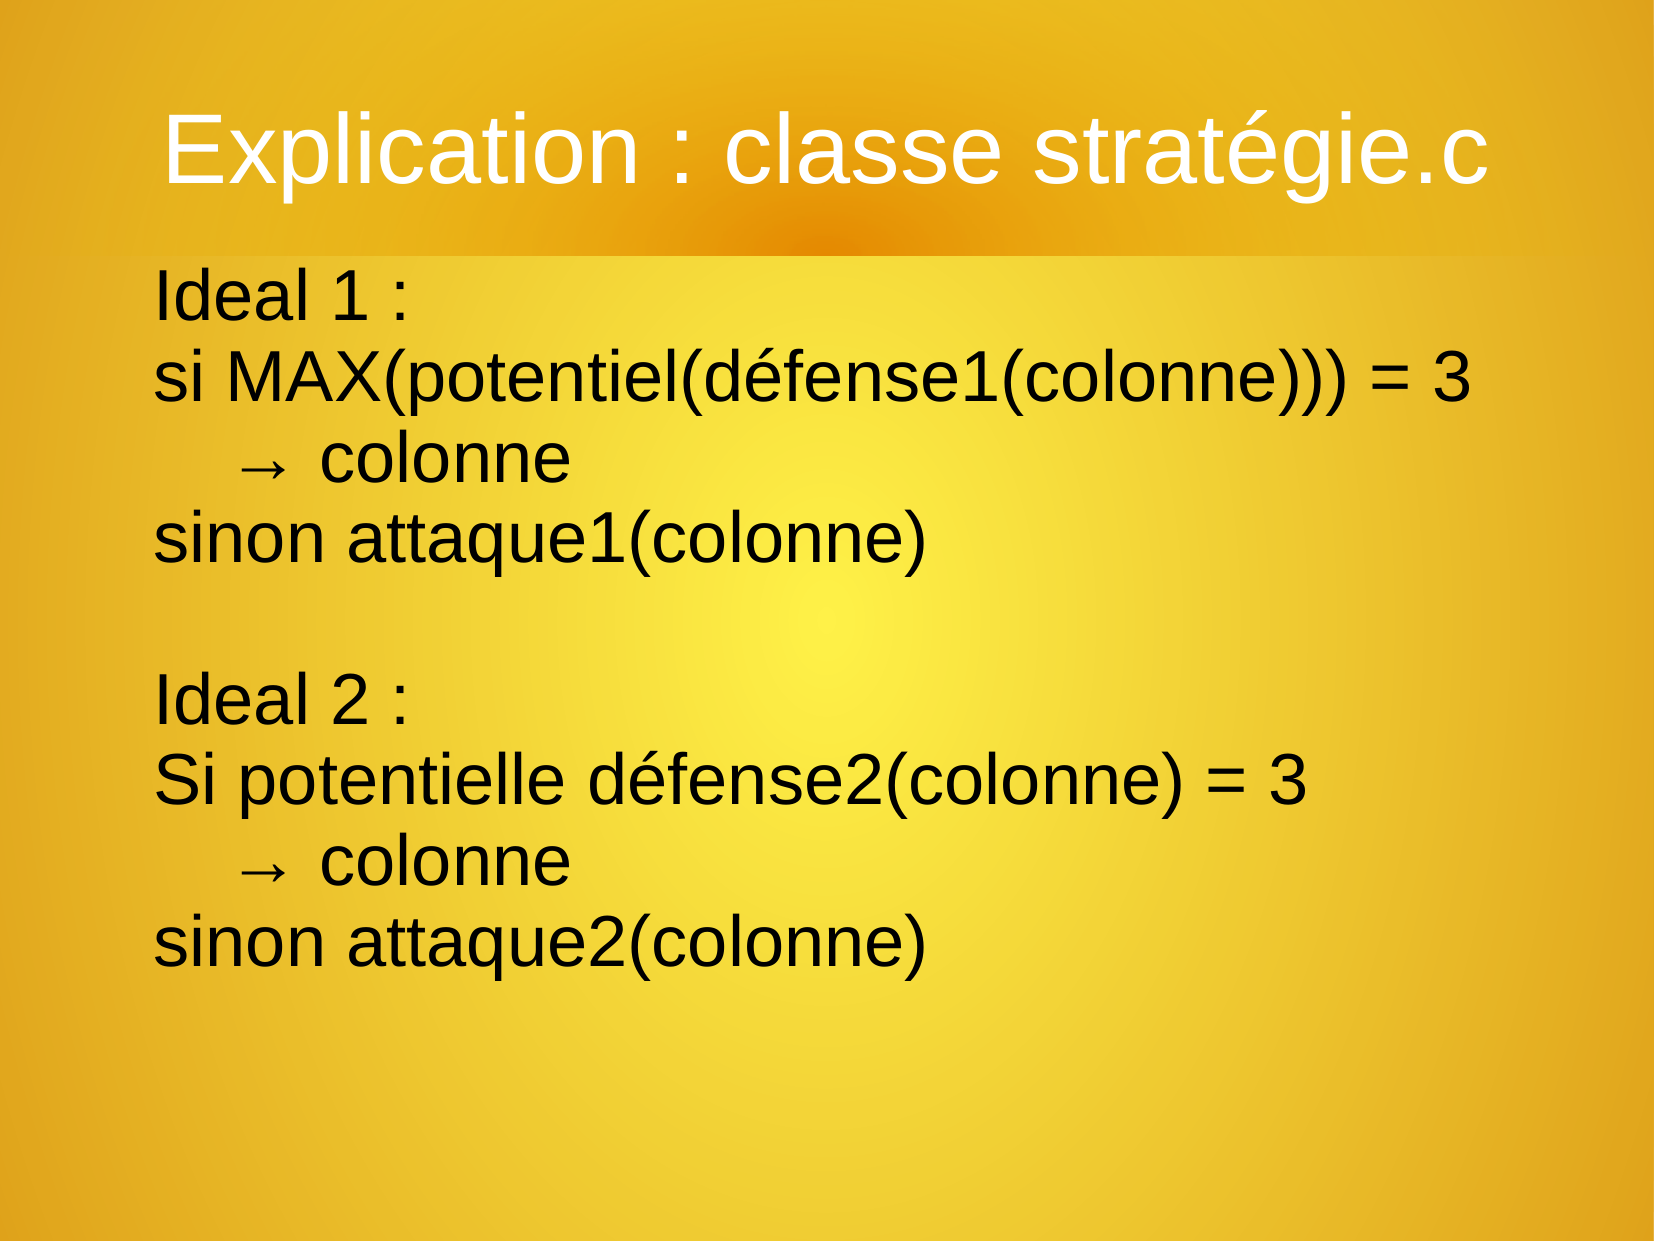

# Explication : classe stratégie.c
Ideal 1 :
si MAX(potentiel(défense1(colonne))) = 3
	→ colonne
sinon attaque1(colonne)
Ideal 2 :
Si potentielle défense2(colonne) = 3
	→ colonne
sinon attaque2(colonne)